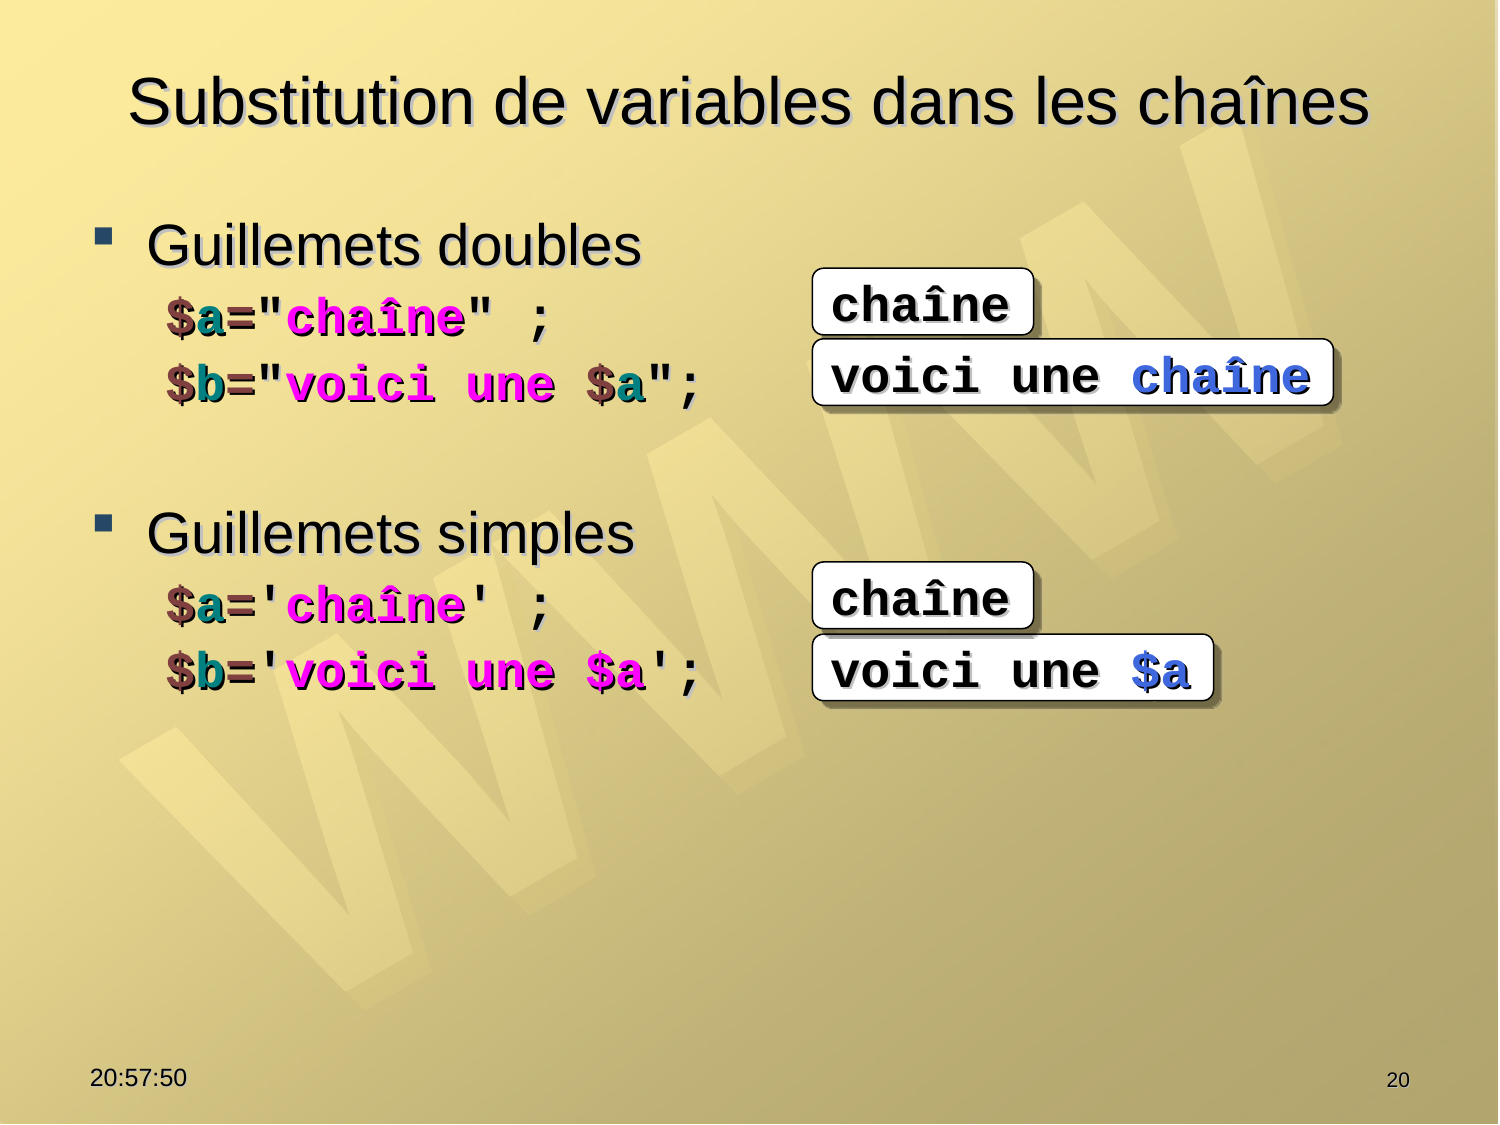

# Substitution de variables dans les chaînes
Guillemets doubles
$a="chaîne" ;
$b="voici une $a";
Guillemets simples
$a='chaîne' ;
$b='voici une $a';
chaîne
voici une chaîne
chaîne
voici une $a
21:08:09